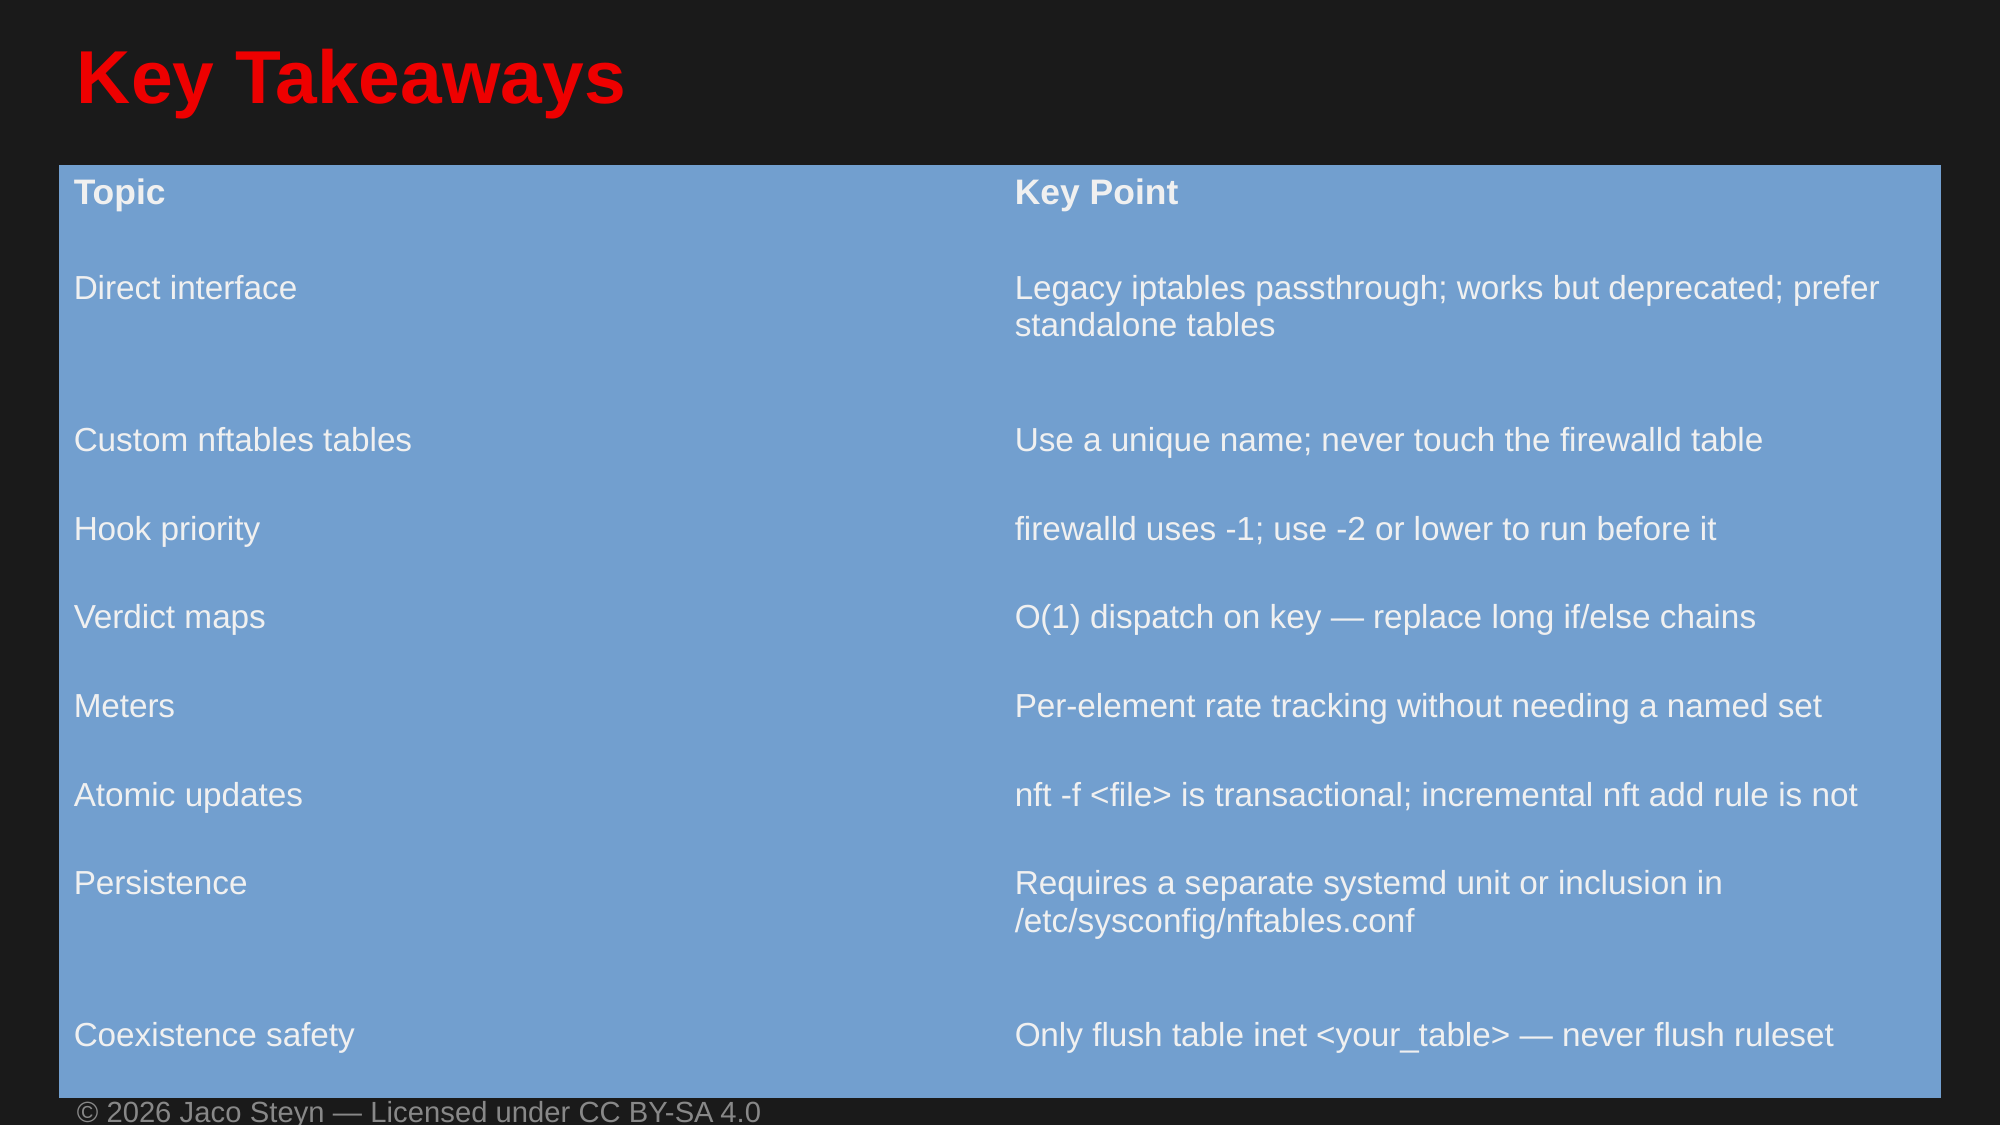

Key Takeaways
| Topic | Key Point |
| --- | --- |
| Direct interface | Legacy iptables passthrough; works but deprecated; prefer standalone tables |
| Custom nftables tables | Use a unique name; never touch the firewalld table |
| Hook priority | firewalld uses -1; use -2 or lower to run before it |
| Verdict maps | O(1) dispatch on key — replace long if/else chains |
| Meters | Per-element rate tracking without needing a named set |
| Atomic updates | nft -f <file> is transactional; incremental nft add rule is not |
| Persistence | Requires a separate systemd unit or inclusion in /etc/sysconfig/nftables.conf |
| Coexistence safety | Only flush table inet <your\_table> — never flush ruleset |
© 2026 Jaco Steyn — Licensed under CC BY-SA 4.0